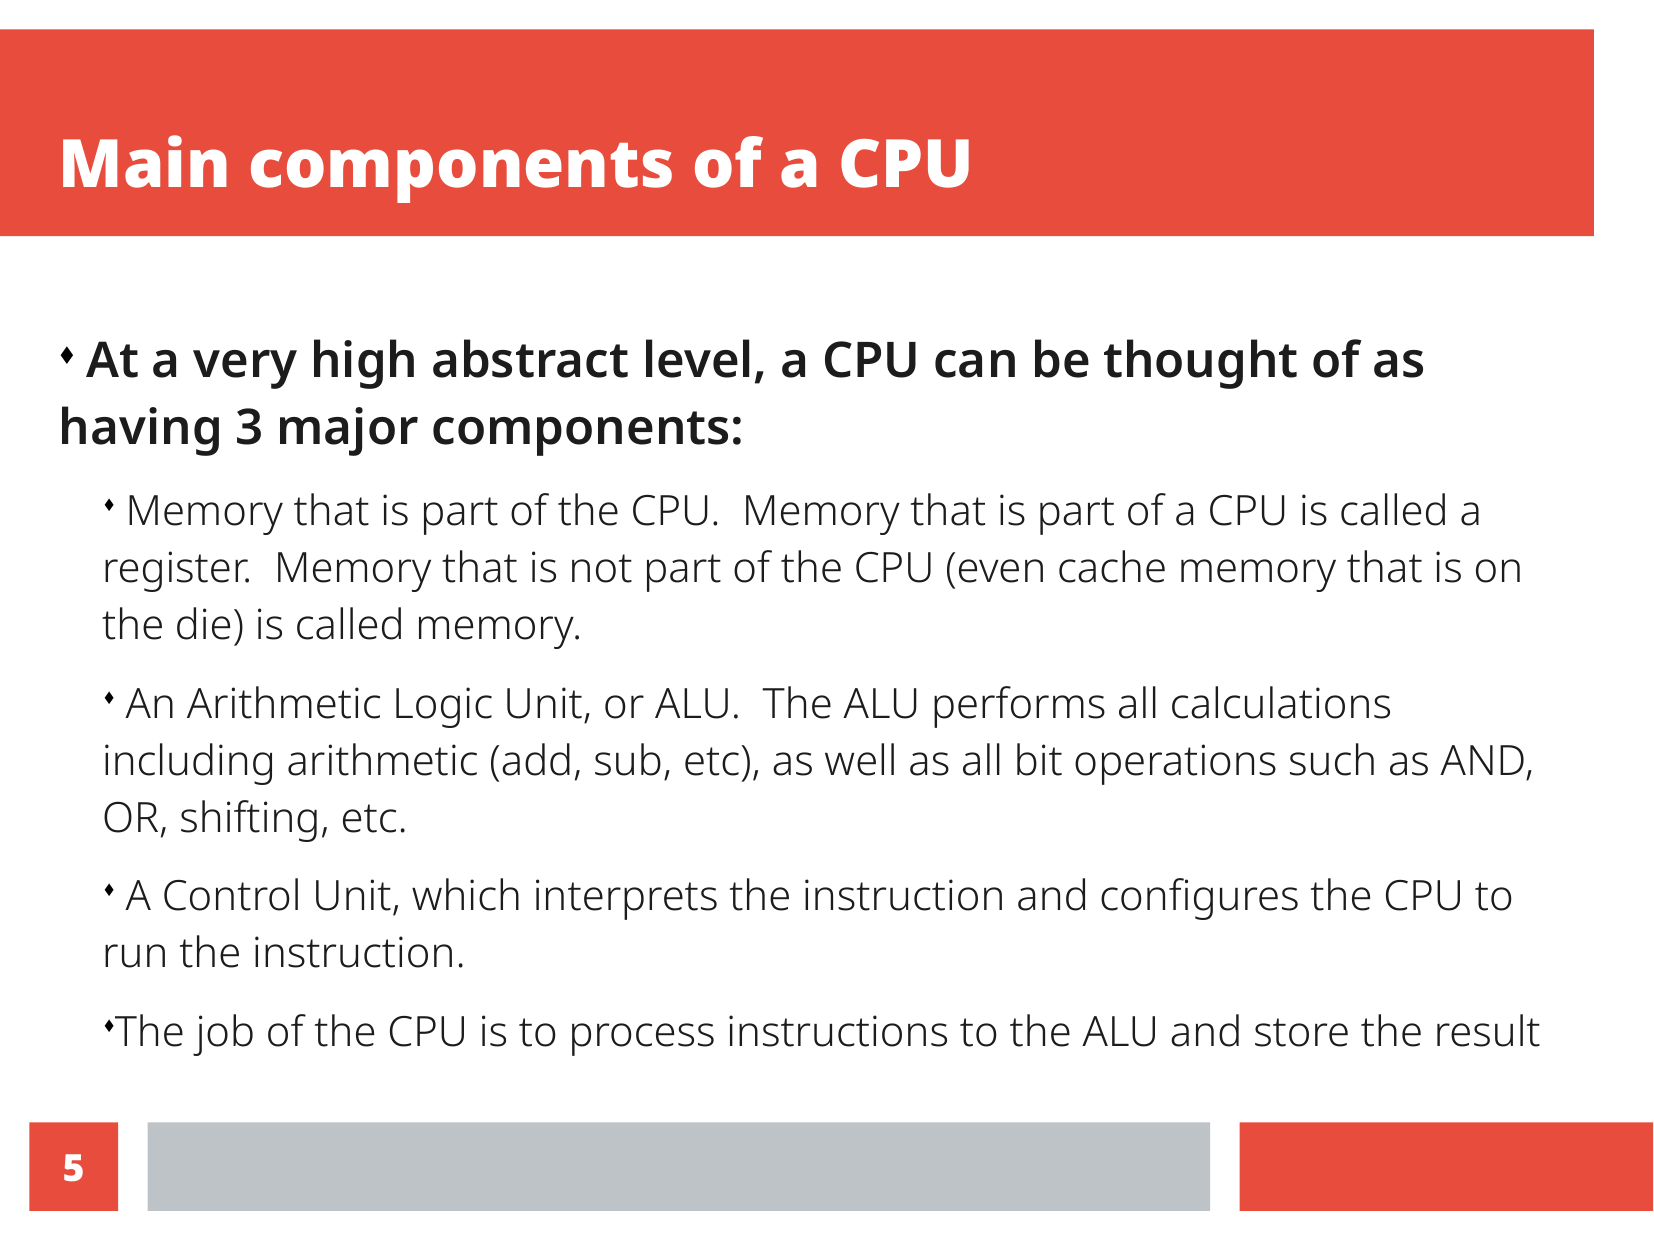

# Main components of a CPU
 At a very high abstract level, a CPU can be thought of as having 3 major components:
 Memory that is part of the CPU. Memory that is part of a CPU is called a register. Memory that is not part of the CPU (even cache memory that is on the die) is called memory.
 An Arithmetic Logic Unit, or ALU. The ALU performs all calculations including arithmetic (add, sub, etc), as well as all bit operations such as AND, OR, shifting, etc.
 A Control Unit, which interprets the instruction and configures the CPU to run the instruction.
The job of the CPU is to process instructions to the ALU and store the result
5